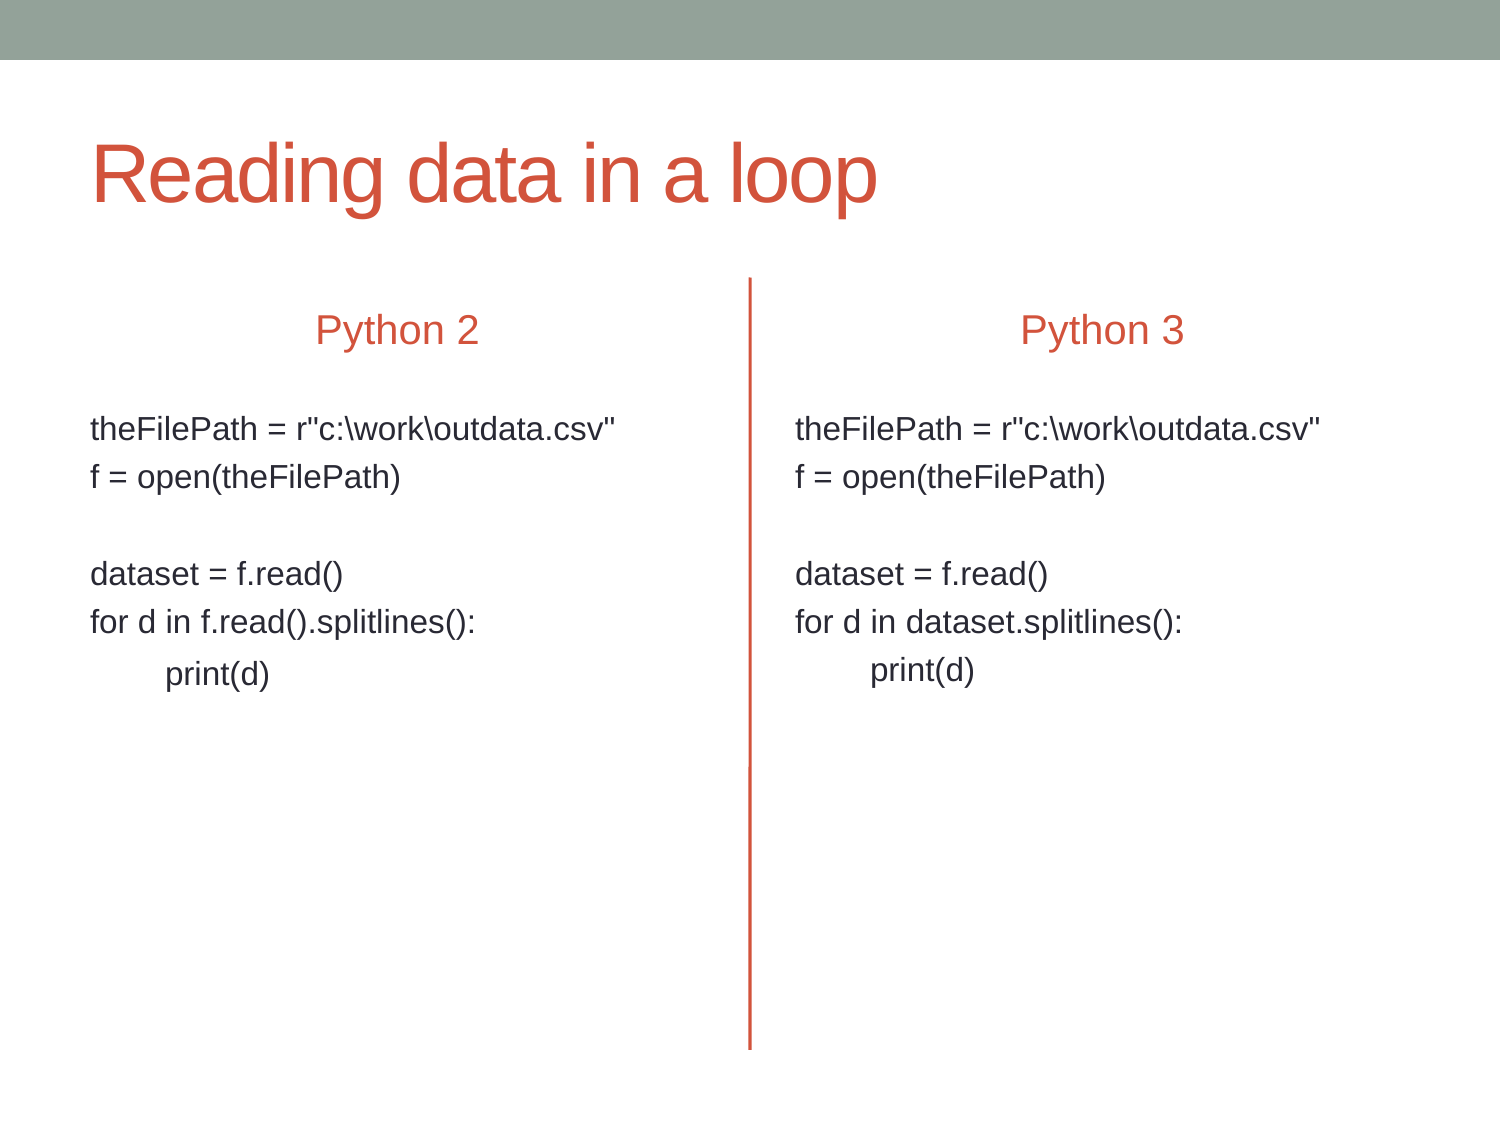

# Reading data in a loop
Python 2
Python 3
theFilePath = r"c:\work\outdata.csv"
f = open(theFilePath)
dataset = f.read()
for d in f.read().splitlines():
	print(d)
theFilePath = r"c:\work\outdata.csv"
f = open(theFilePath)
dataset = f.read()
for d in dataset.splitlines():
	print(d)